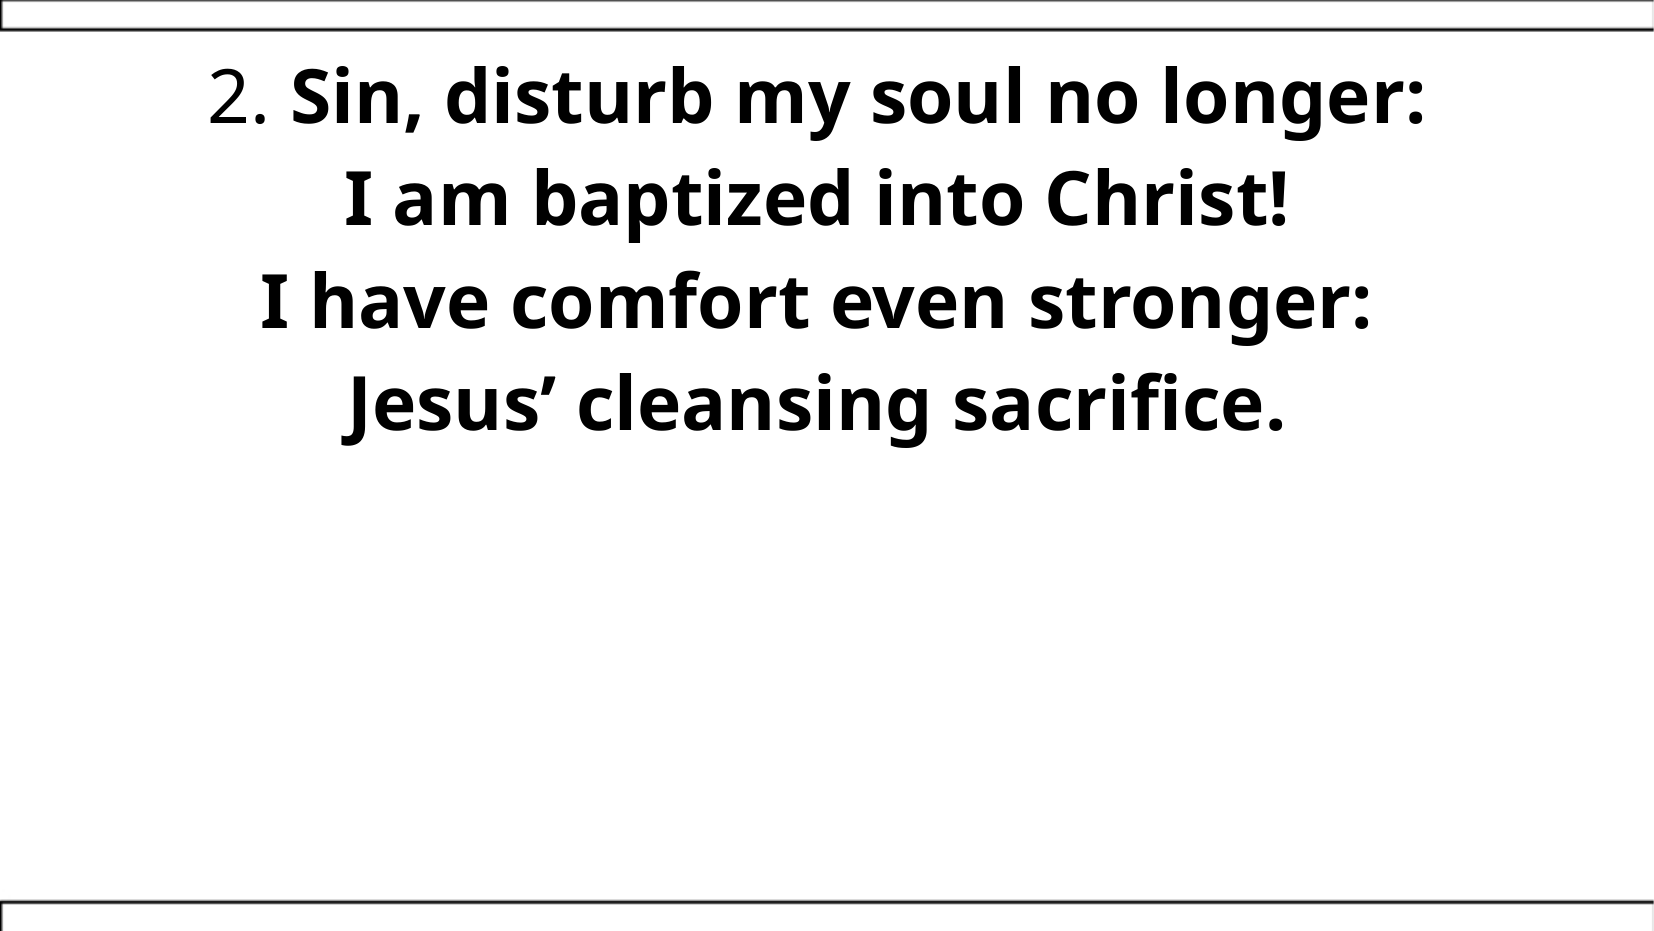

2. Sin, disturb my soul no longer:
I am baptized into Christ!
I have comfort even stronger:
Jesus’ cleansing sacrifice.